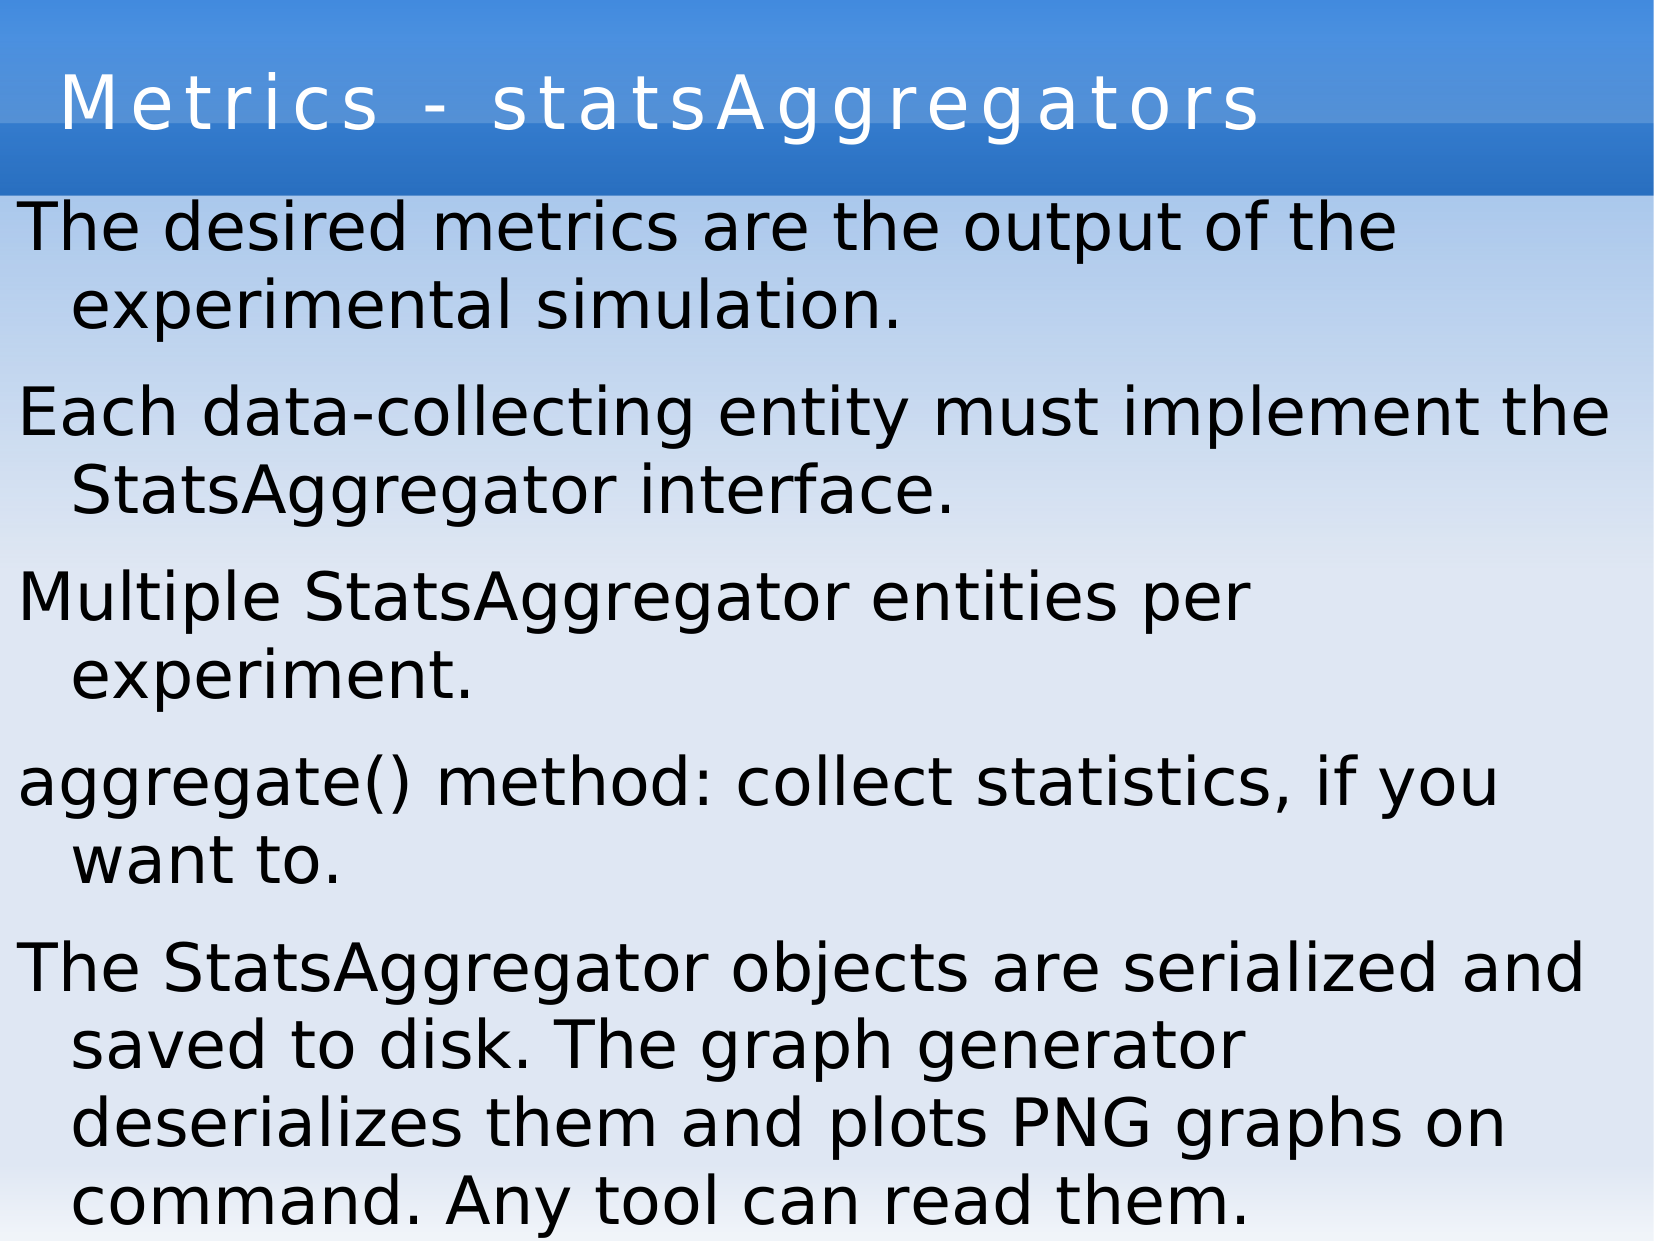

# Metrics - statsAggregators
The desired metrics are the output of the experimental simulation.
Each data-collecting entity must implement the StatsAggregator interface.
Multiple StatsAggregator entities per experiment.
aggregate() method: collect statistics, if you want to.
The StatsAggregator objects are serialized and saved to disk. The graph generator deserializes them and plots PNG graphs on command. Any tool can read them.